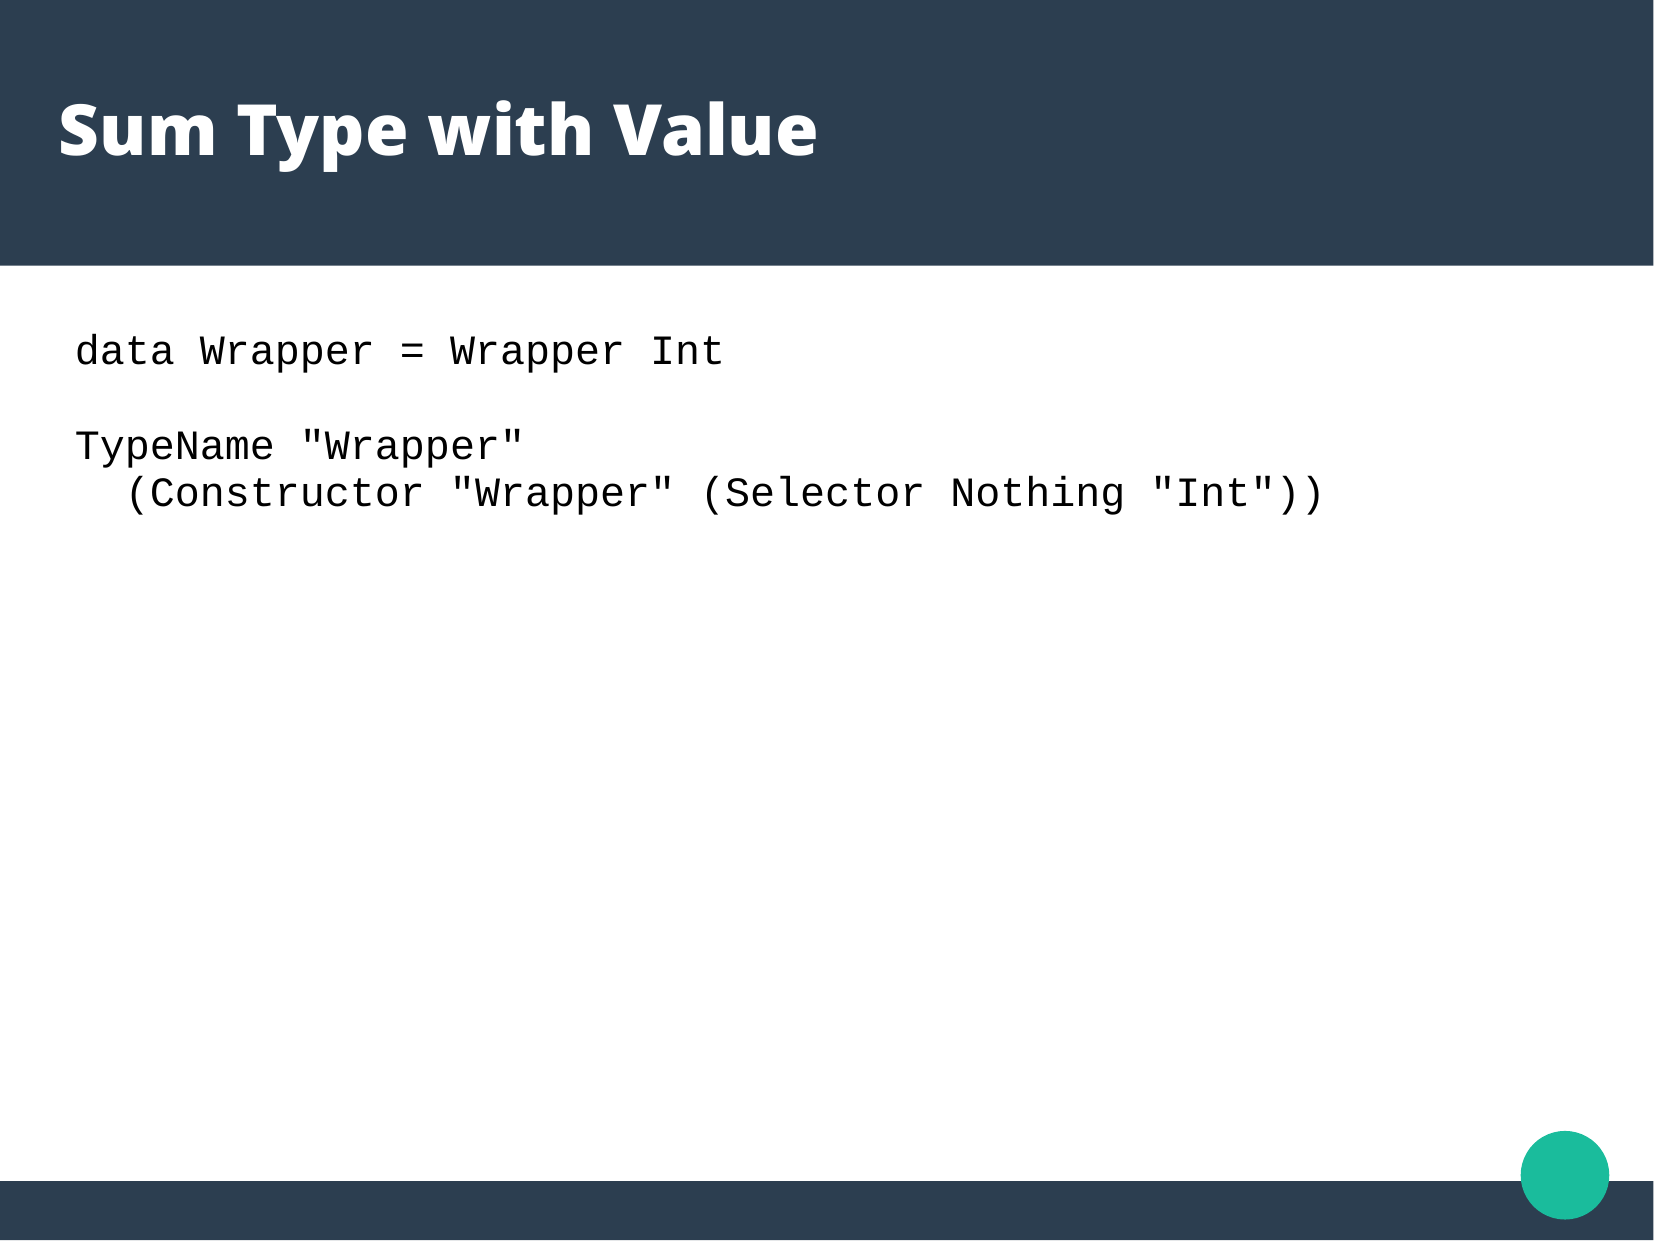

# Sum Type with Value
data Wrapper = Wrapper Int
TypeName "Wrapper"
 (Constructor "Wrapper" (Selector Nothing "Int"))